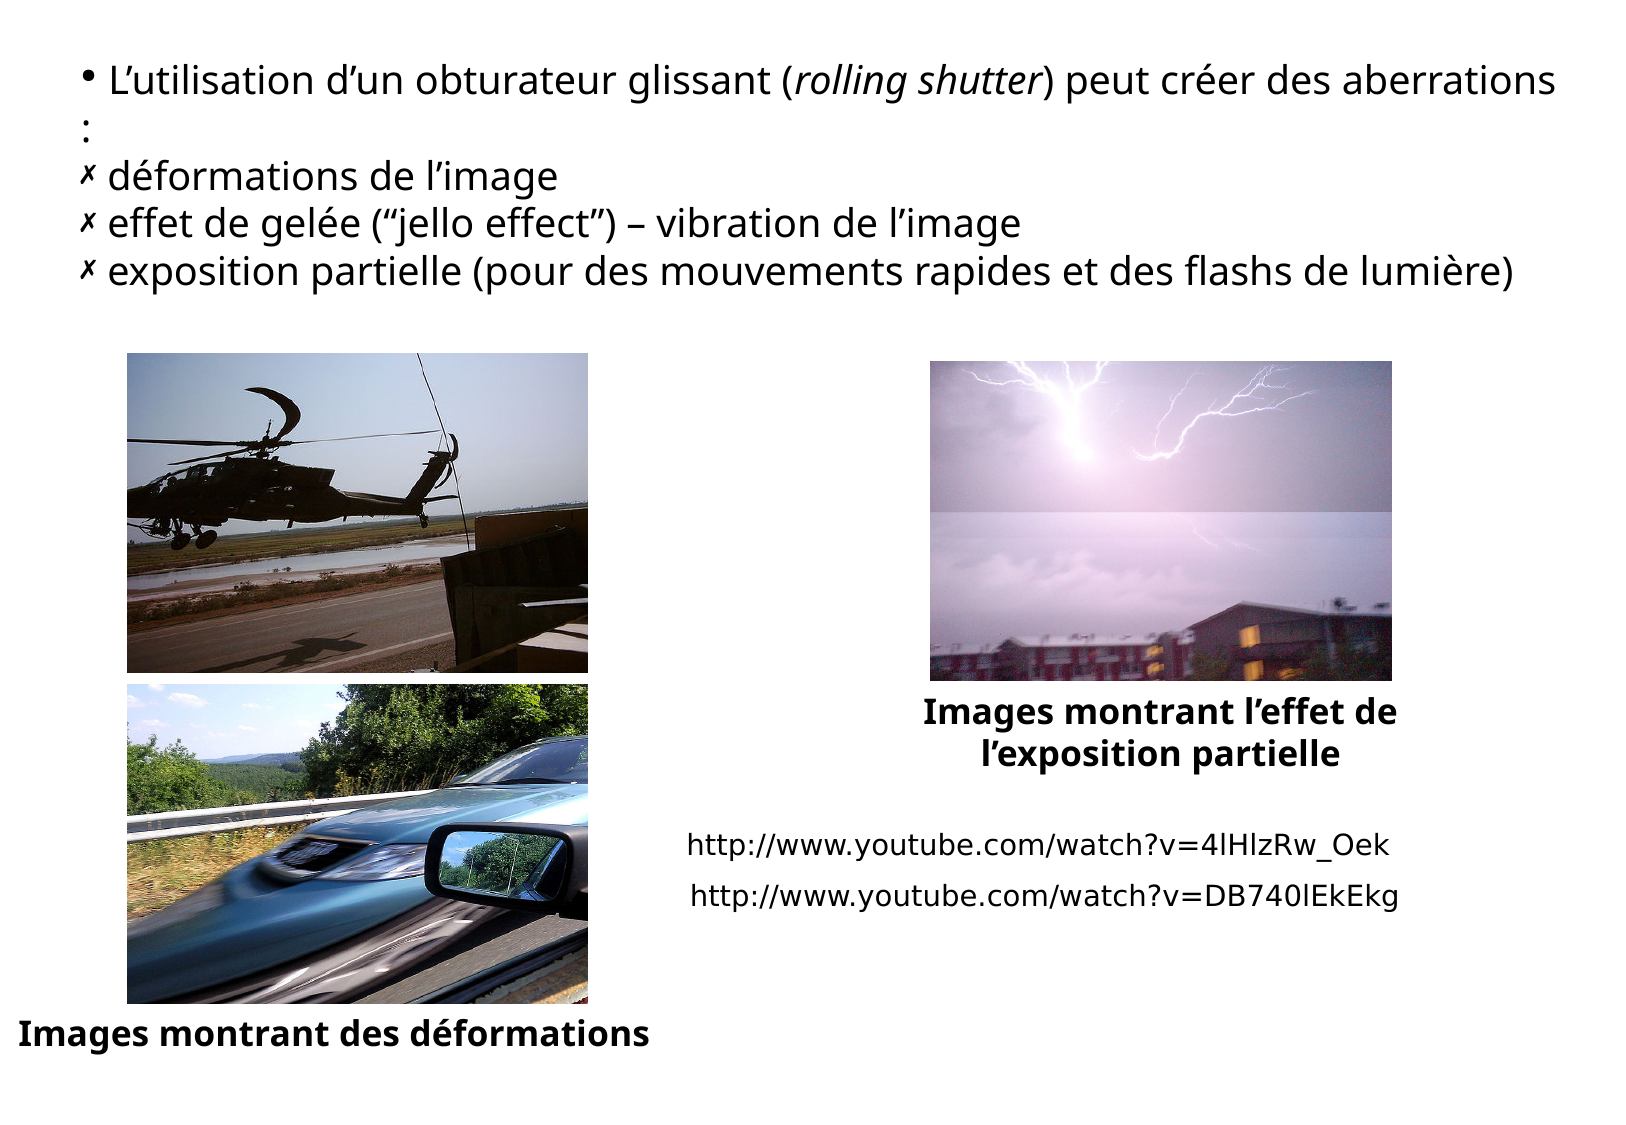

L’utilisation d’un obturateur glissant (rolling shutter) peut créer des aberrations :
 déformations de l’image
 effet de gelée (“jello effect”) – vibration de l’image
 exposition partielle (pour des mouvements rapides et des flashs de lumière)
Images montrant l’effet de l’exposition partielle
http://www.youtube.com/watch?v=4lHlzRw_Oek
http://www.youtube.com/watch?v=DB740lEkEkg
Images montrant des déformations